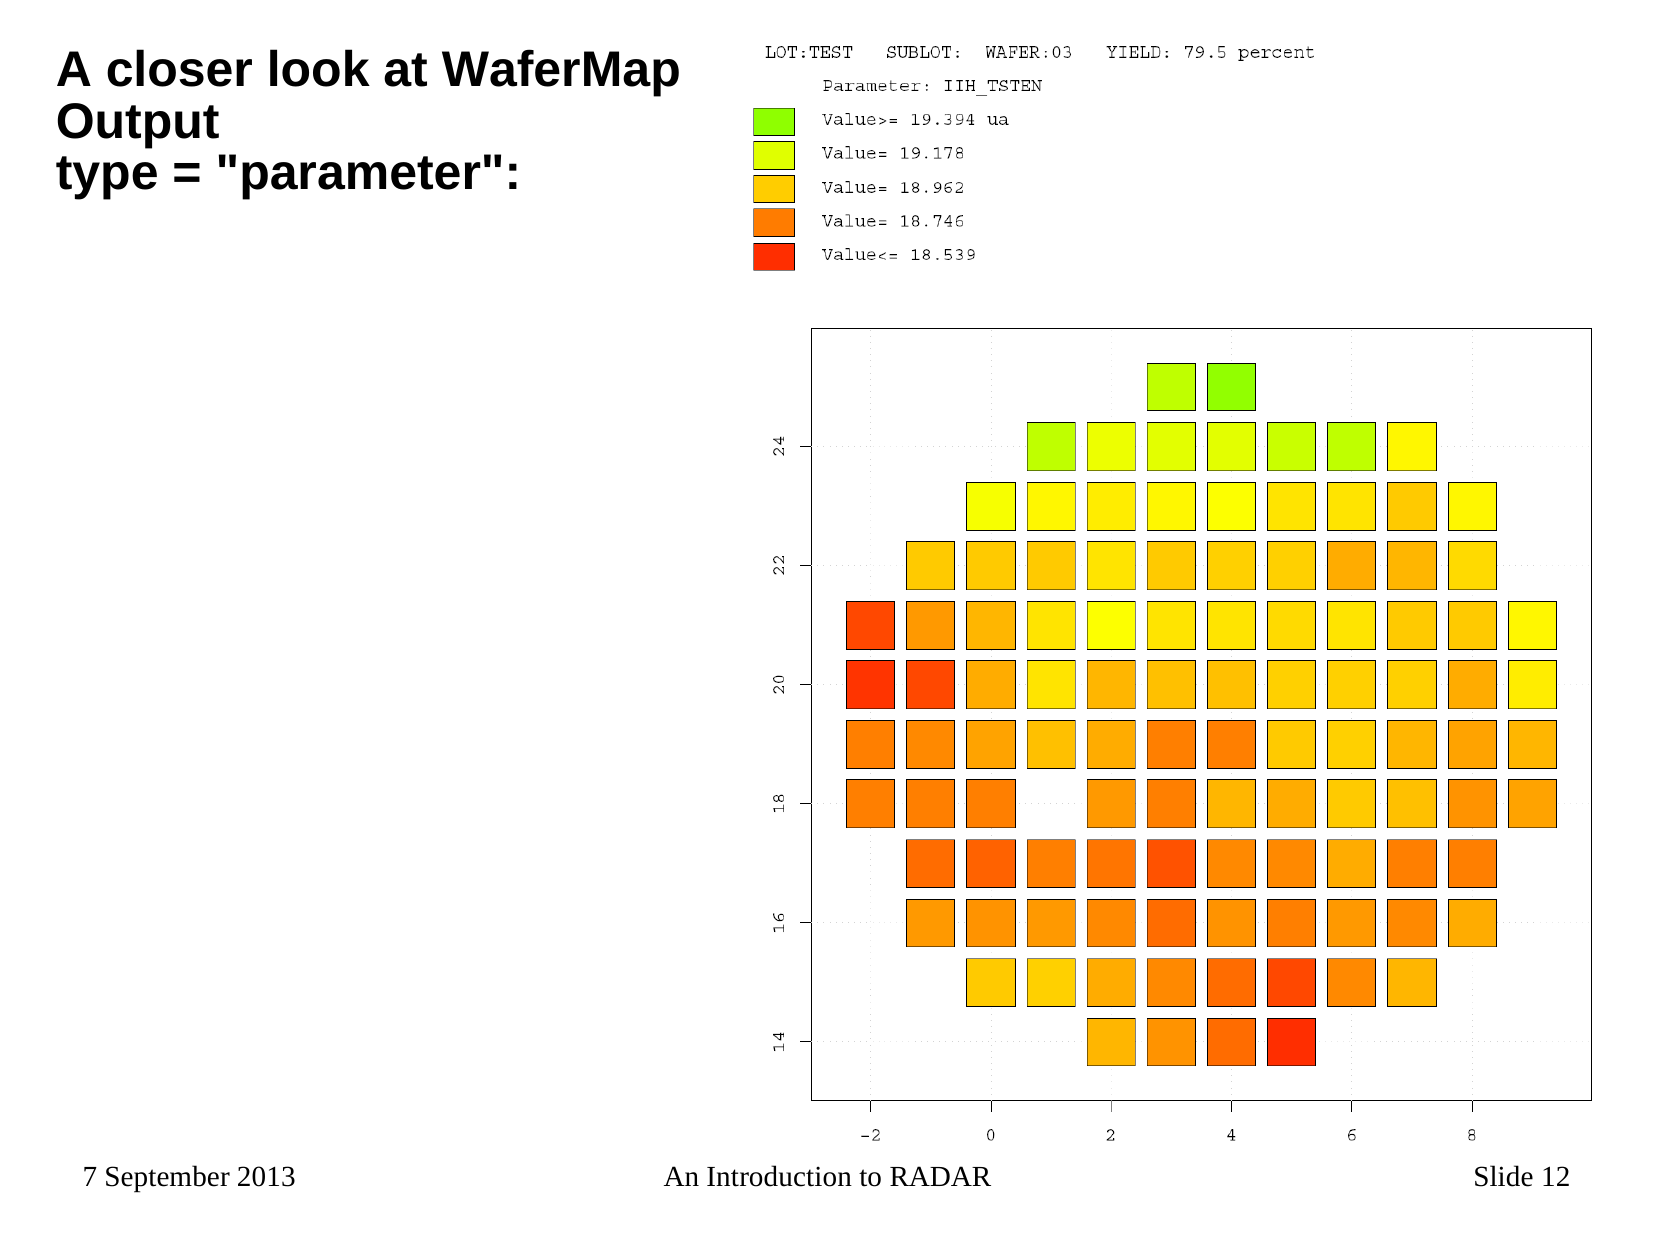

A closer look at WaferMap
Output
type = "parameter":
12